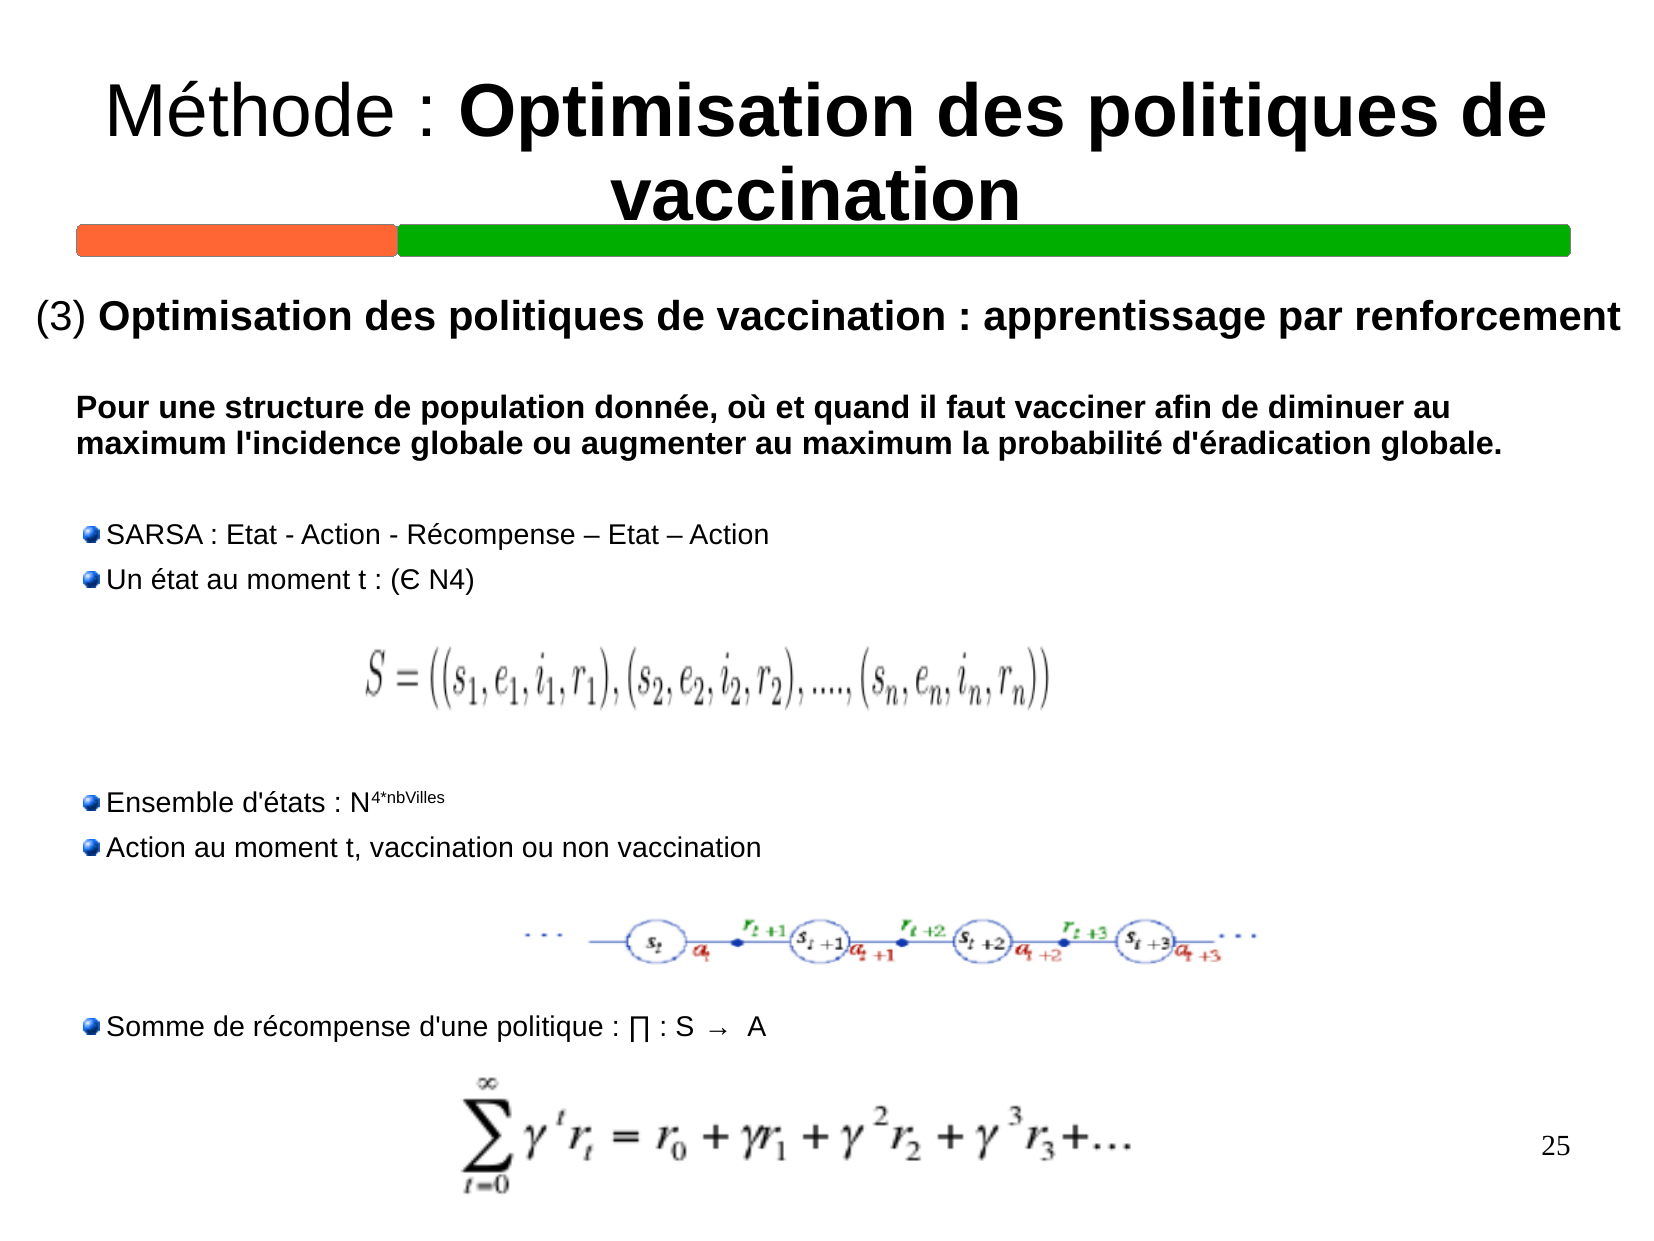

# Méthode : Optimisation des politiques de vaccination
(3) Optimisation des politiques de vaccination : apprentissage par renforcement
Pour une structure de population donnée, où et quand il faut vacciner afin de diminuer au maximum l'incidence globale ou augmenter au maximum la probabilité d'éradication globale.
SARSA : Etat - Action - Récompense – Etat – Action
Un état au moment t : (Є N4)
Ensemble d'états : N4*nbVilles
Action au moment t, vaccination ou non vaccination
Somme de récompense d'une politique : ∏ : S → A
25